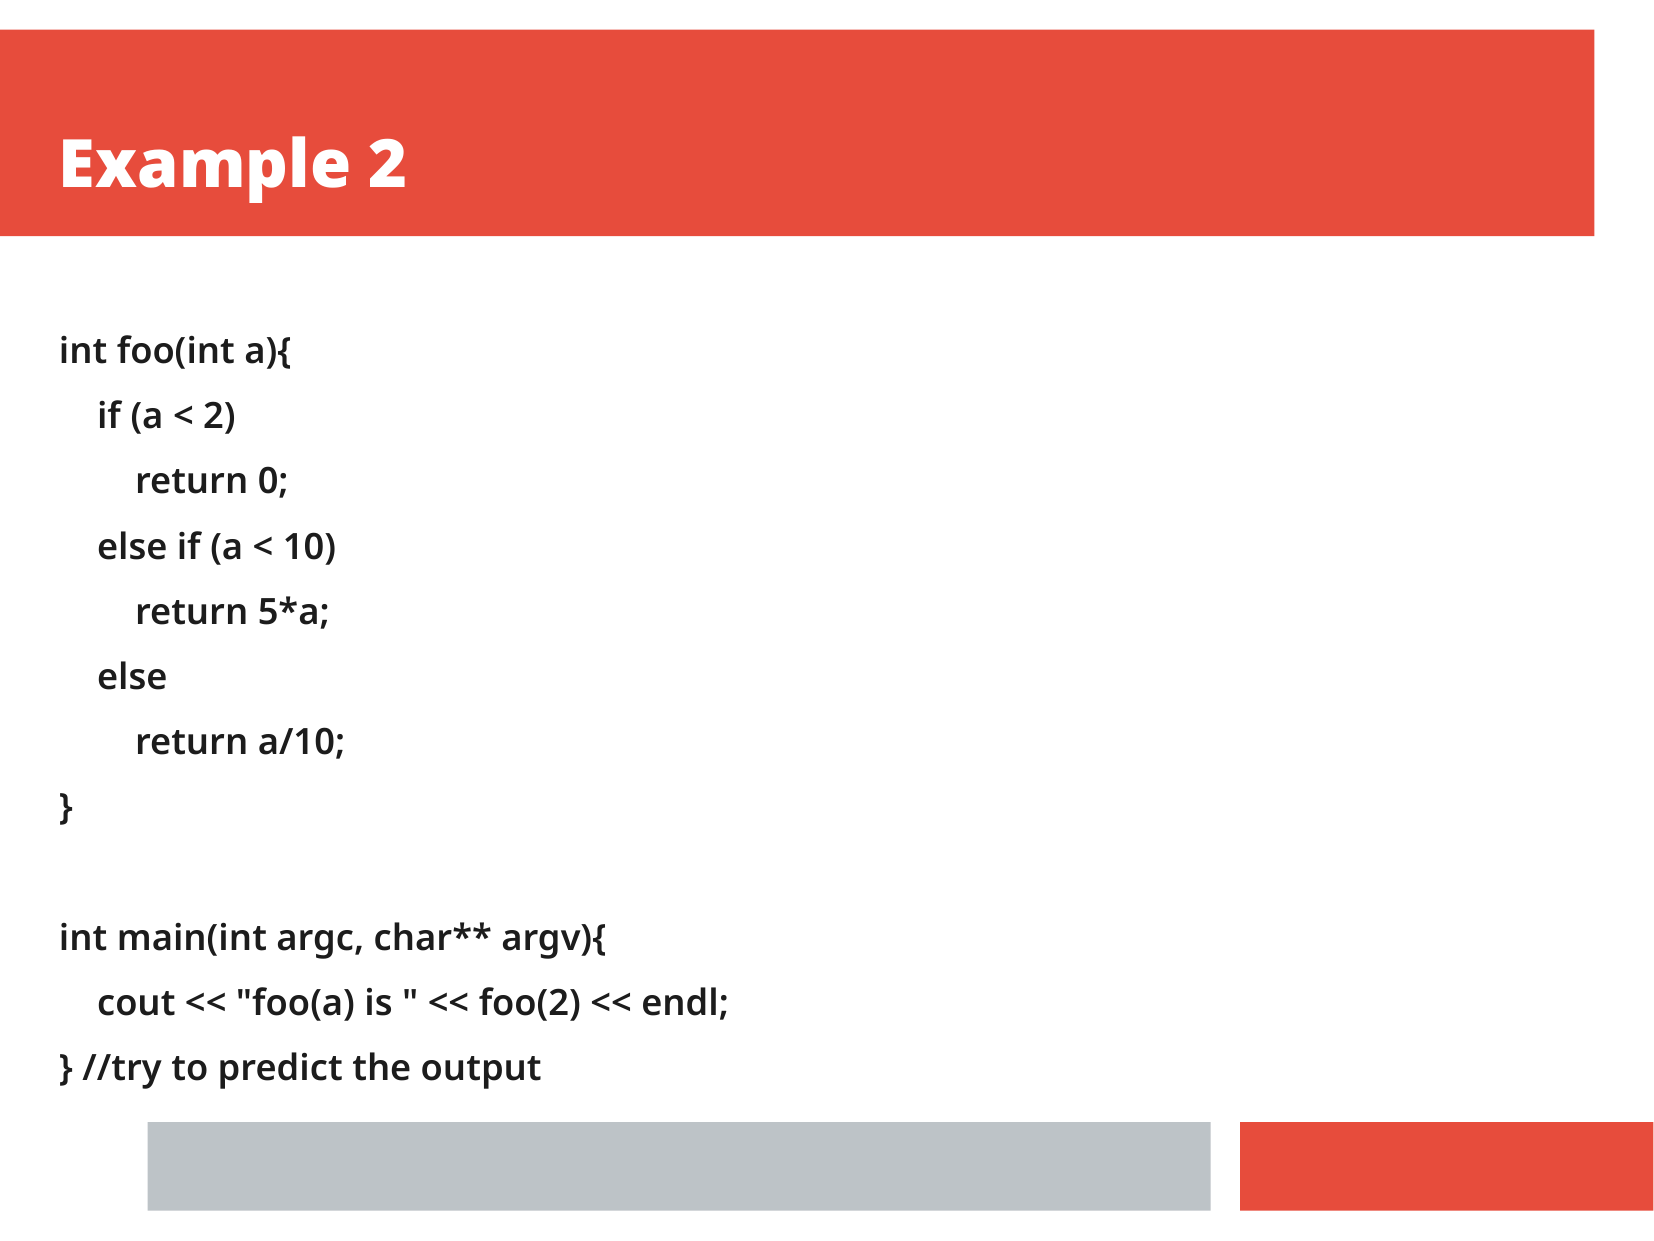

# Example 2
int foo(int a){
 if (a < 2)
 return 0;
 else if (a < 10)
 return 5*a;
 else
 return a/10;
}
int main(int argc, char** argv){
 cout << "foo(a) is " << foo(2) << endl;
} //try to predict the output